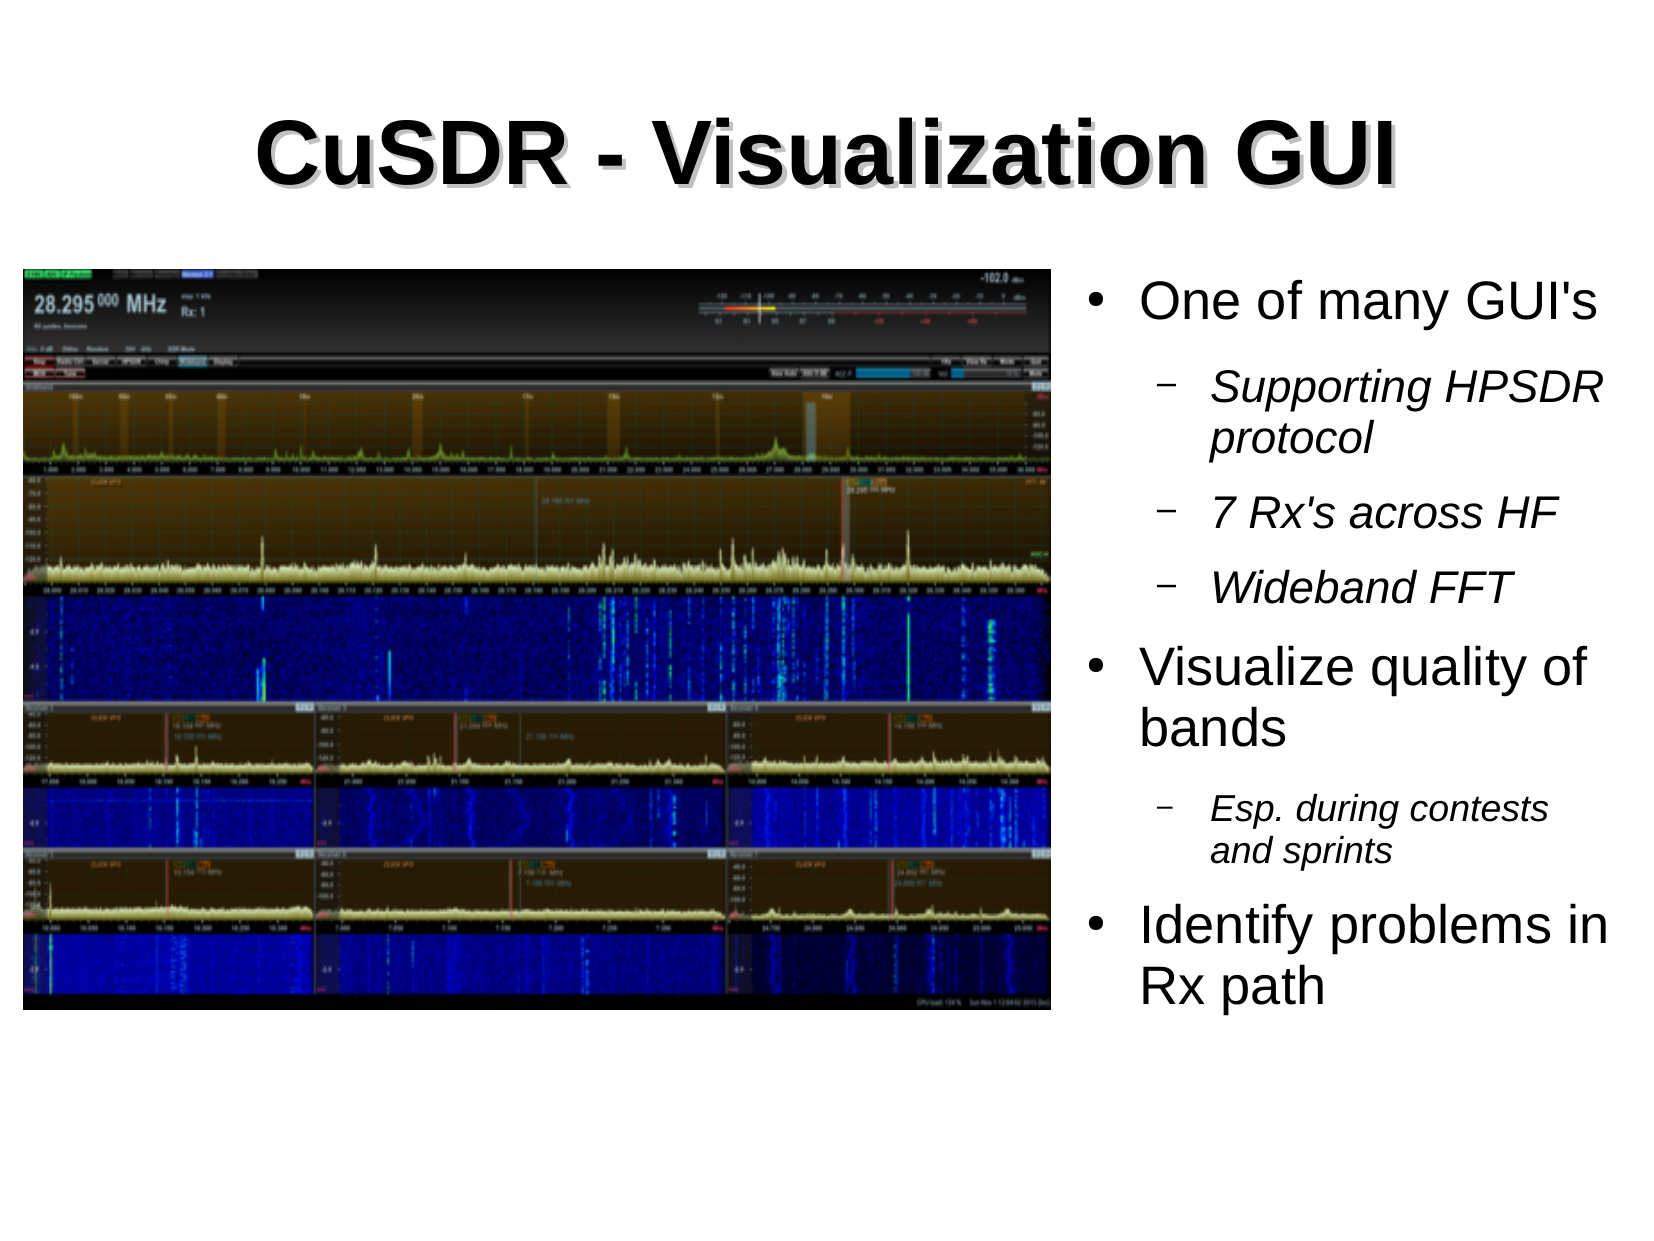

# CuSDR - Visualization GUI
One of many GUI's
Supporting HPSDR protocol
7 Rx's across HF
Wideband FFT
Visualize quality of bands
Esp. during contests and sprints
Identify problems in Rx path